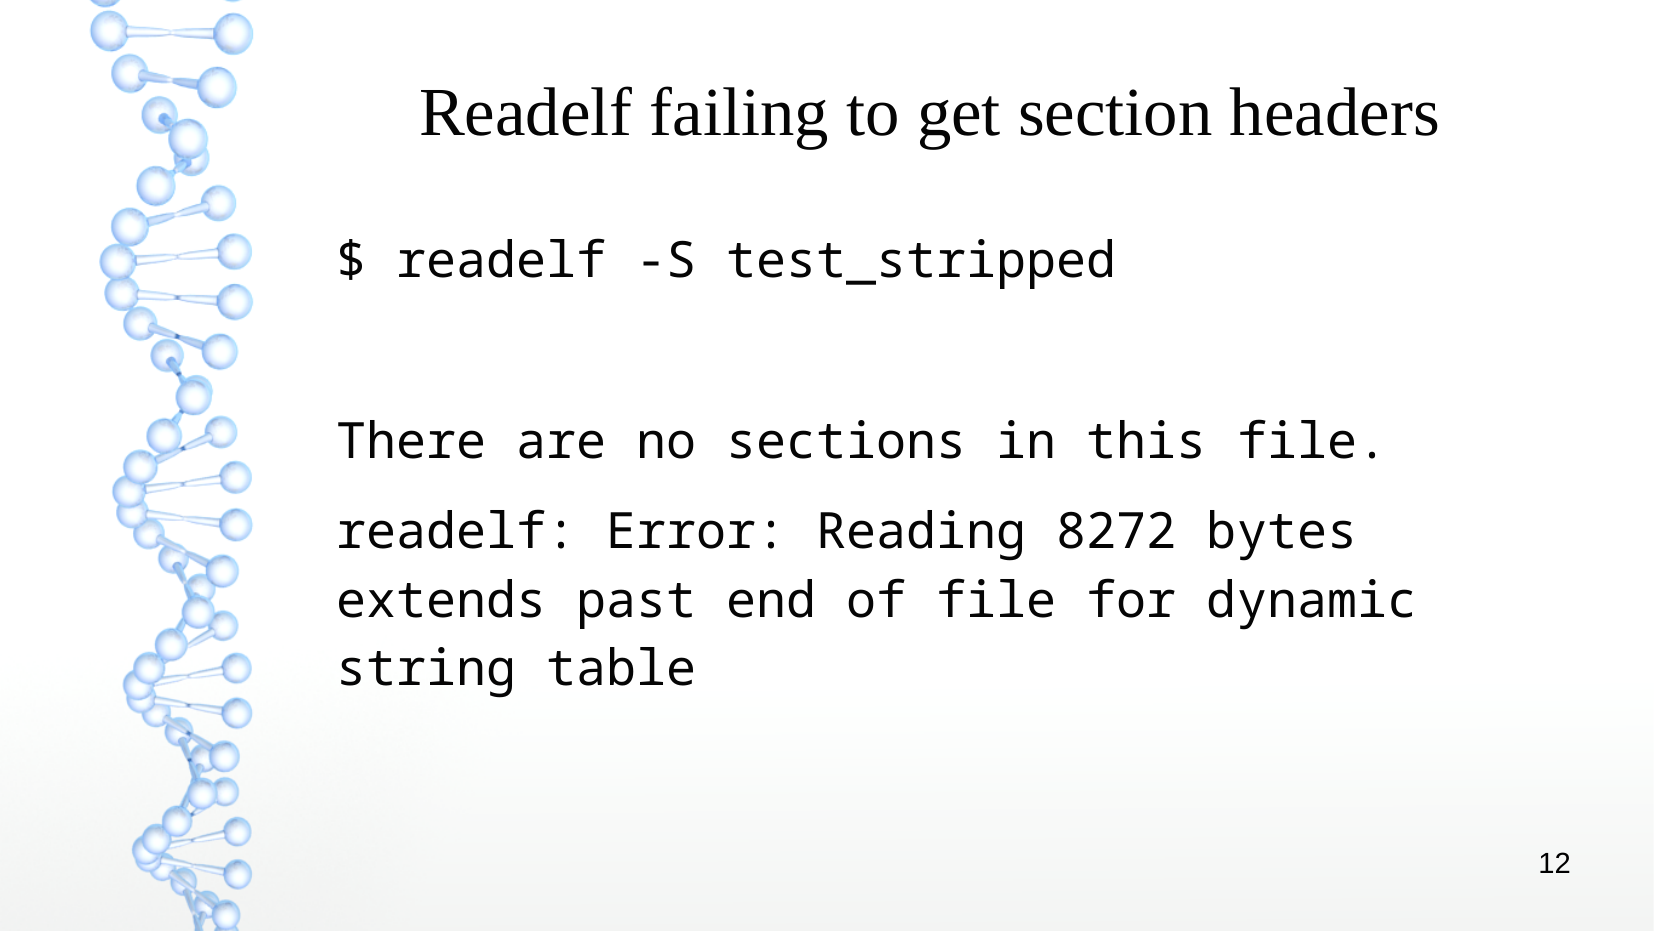

# Readelf failing to get section headers
$ readelf -S test_stripped
There are no sections in this file.
readelf: Error: Reading 8272 bytes extends past end of file for dynamic string table
12